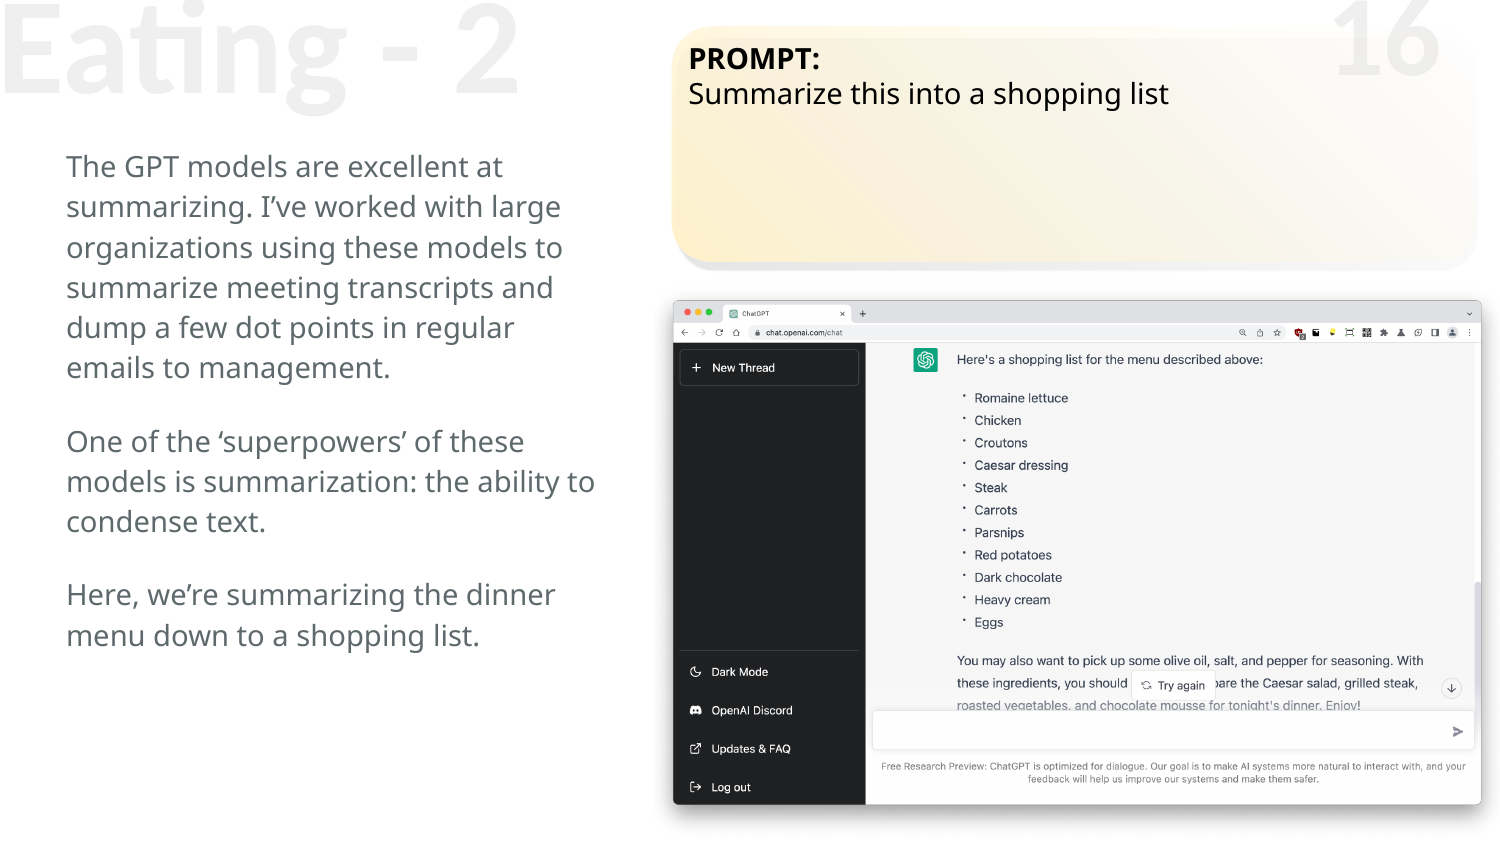

# Eating - 2
Summarize this into a shopping list
The GPT models are excellent at summarizing. I’ve worked with large organizations using these models to summarize meeting transcripts and dump a few dot points in regular emails to management.
One of the ‘superpowers’ of these models is summarization: the ability to condense text.
Here, we’re summarizing the dinner menu down to a shopping list.